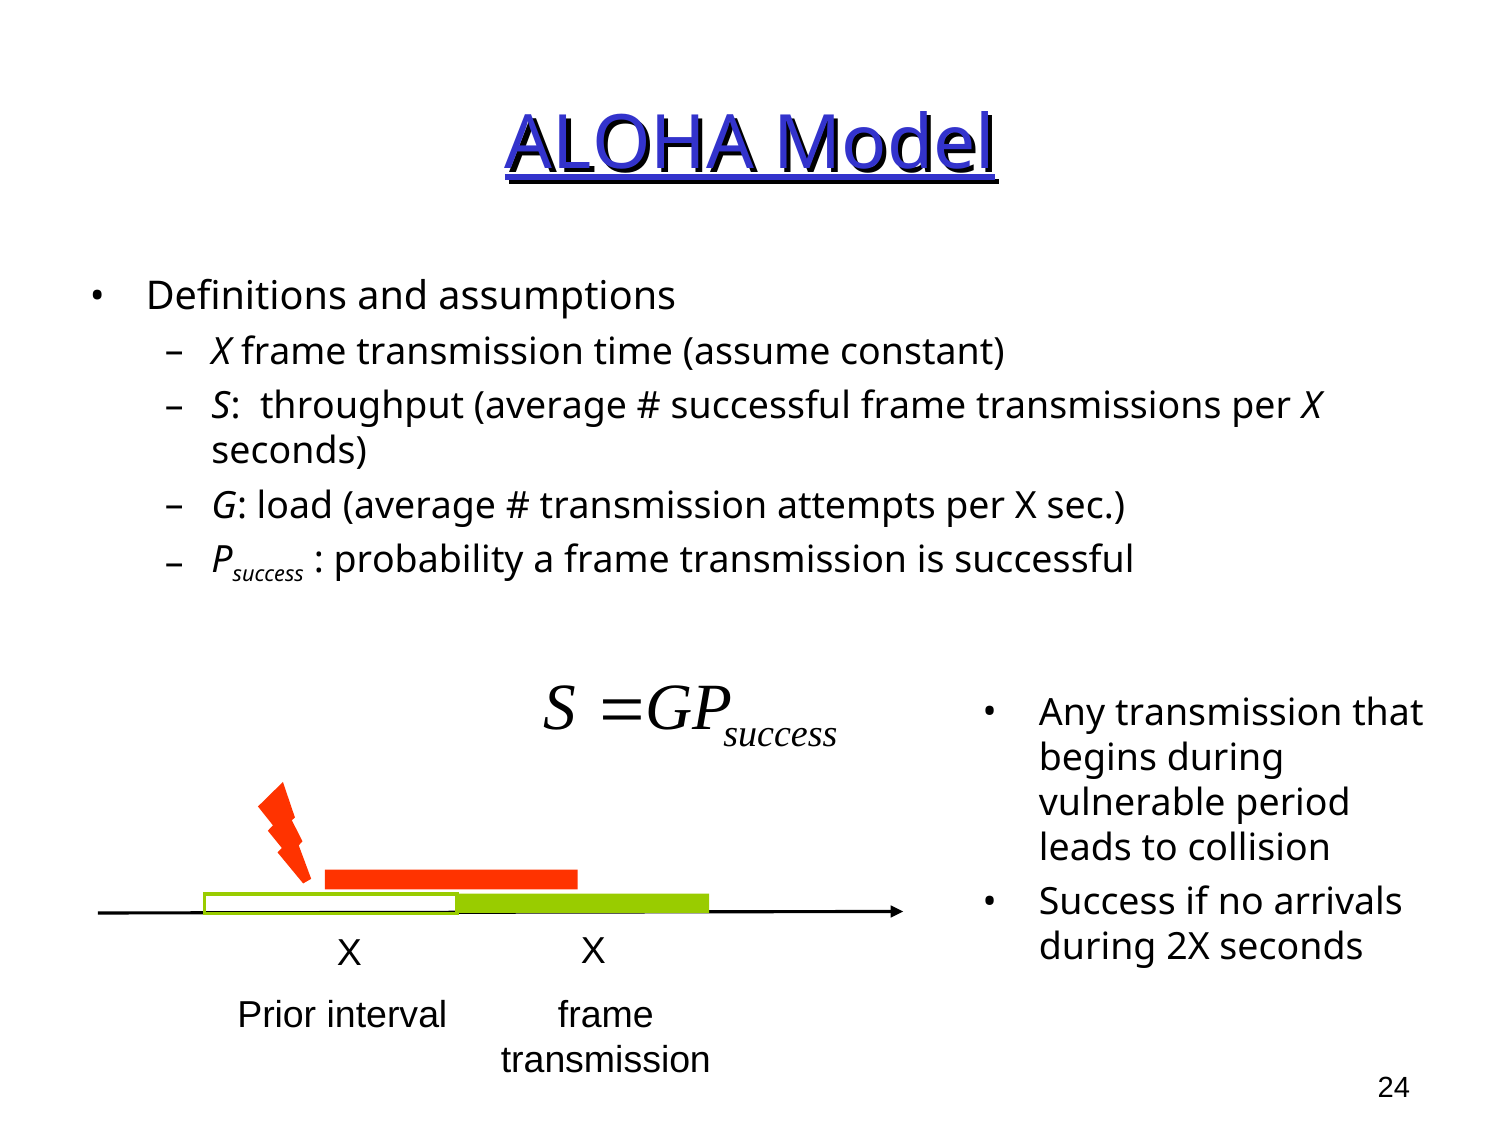

# ALOHA Model
Definitions and assumptions
X frame transmission time (assume constant)
S: throughput (average # successful frame transmissions per X seconds)
G: load (average # transmission attempts per X sec.)
Psuccess : probability a frame transmission is successful
Any transmission that begins during vulnerable period leads to collision
Success if no arrivals during 2X seconds
X
X
Prior interval
frame transmission
24